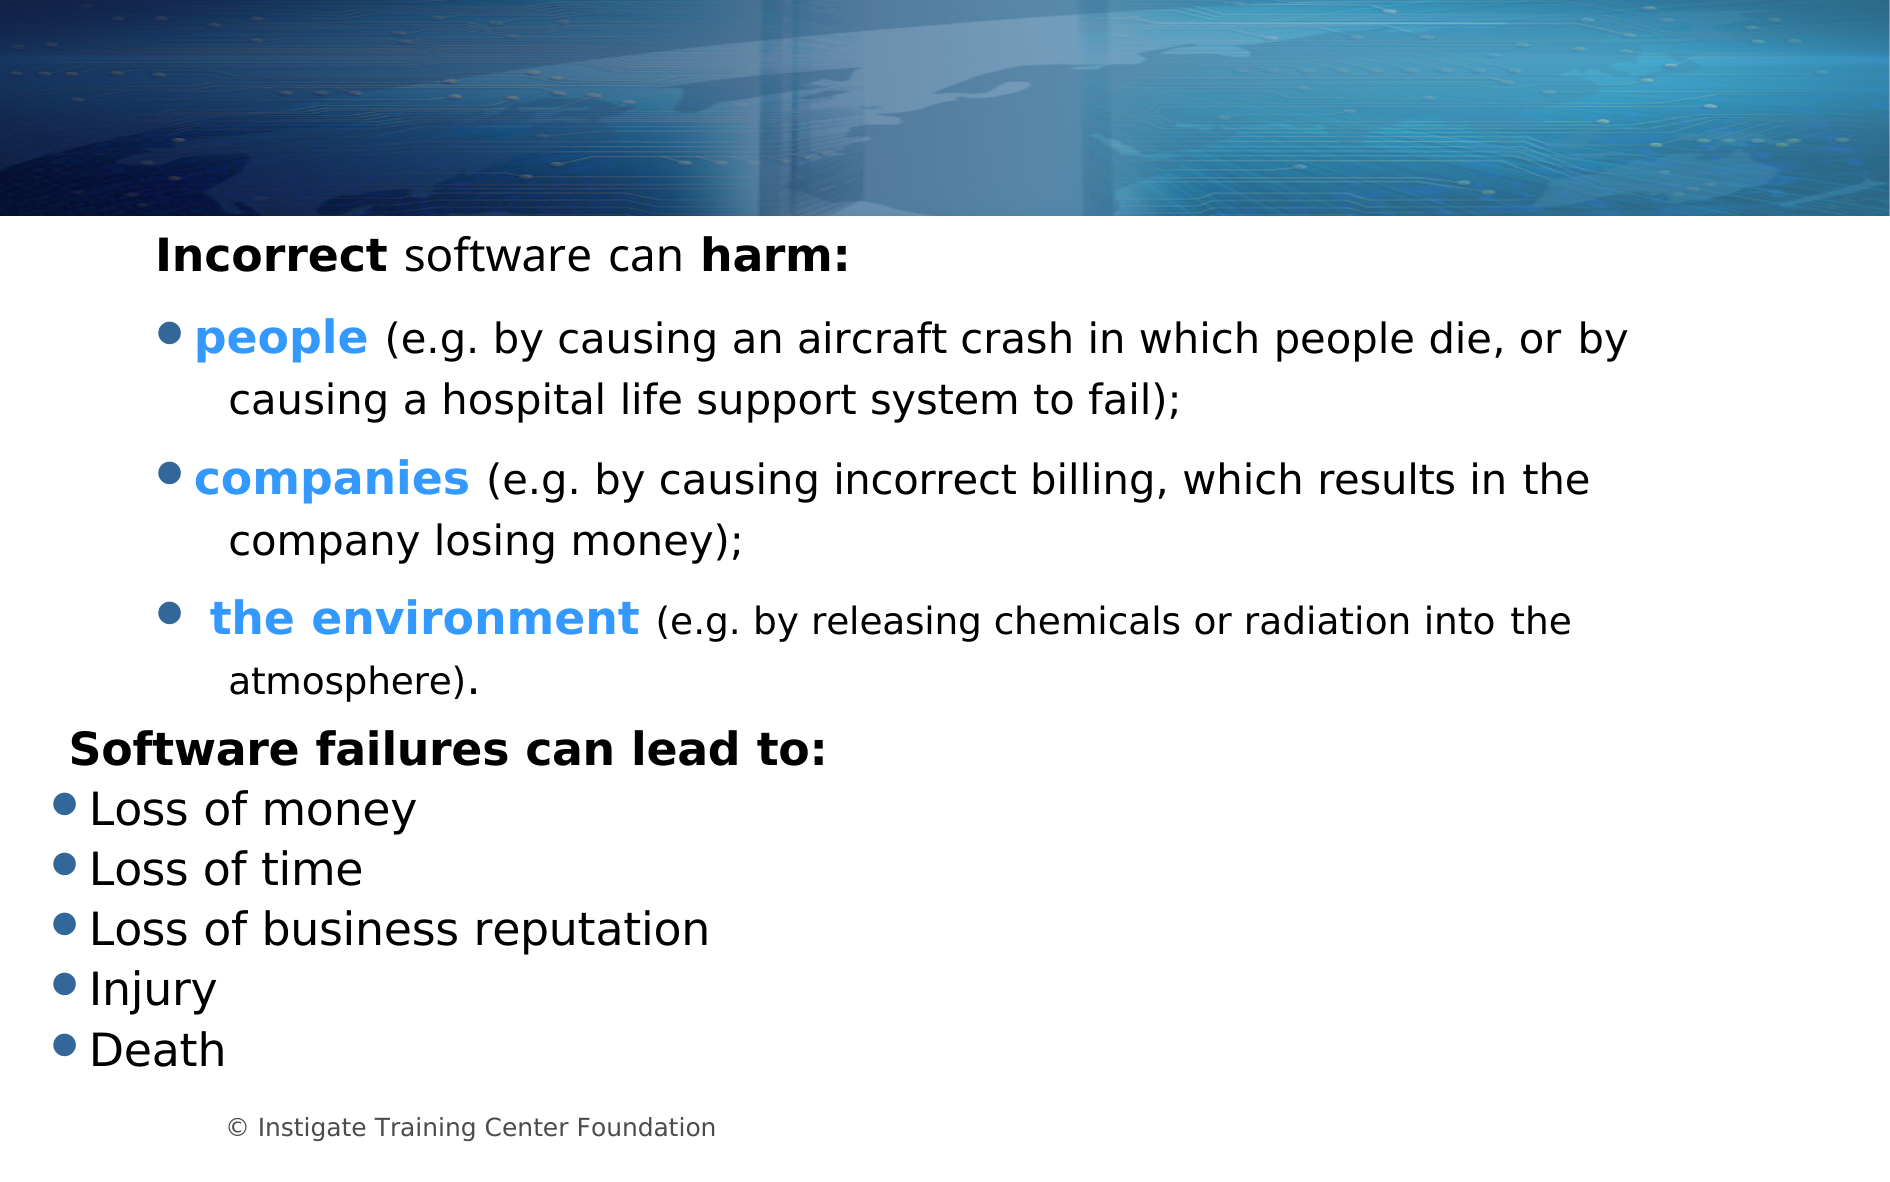

# Incorrect software can harm:
people (e.g. by causing an aircraft crash in which people die, or by causing a hospital life support system to fail);
companies (e.g. by causing incorrect billing, which results in the company losing money);
 the environment (e.g. by releasing chemicals or radiation into the atmosphere).
Software failures can lead to:
Loss of money
Loss of time
Loss of business reputation
Injury
Death